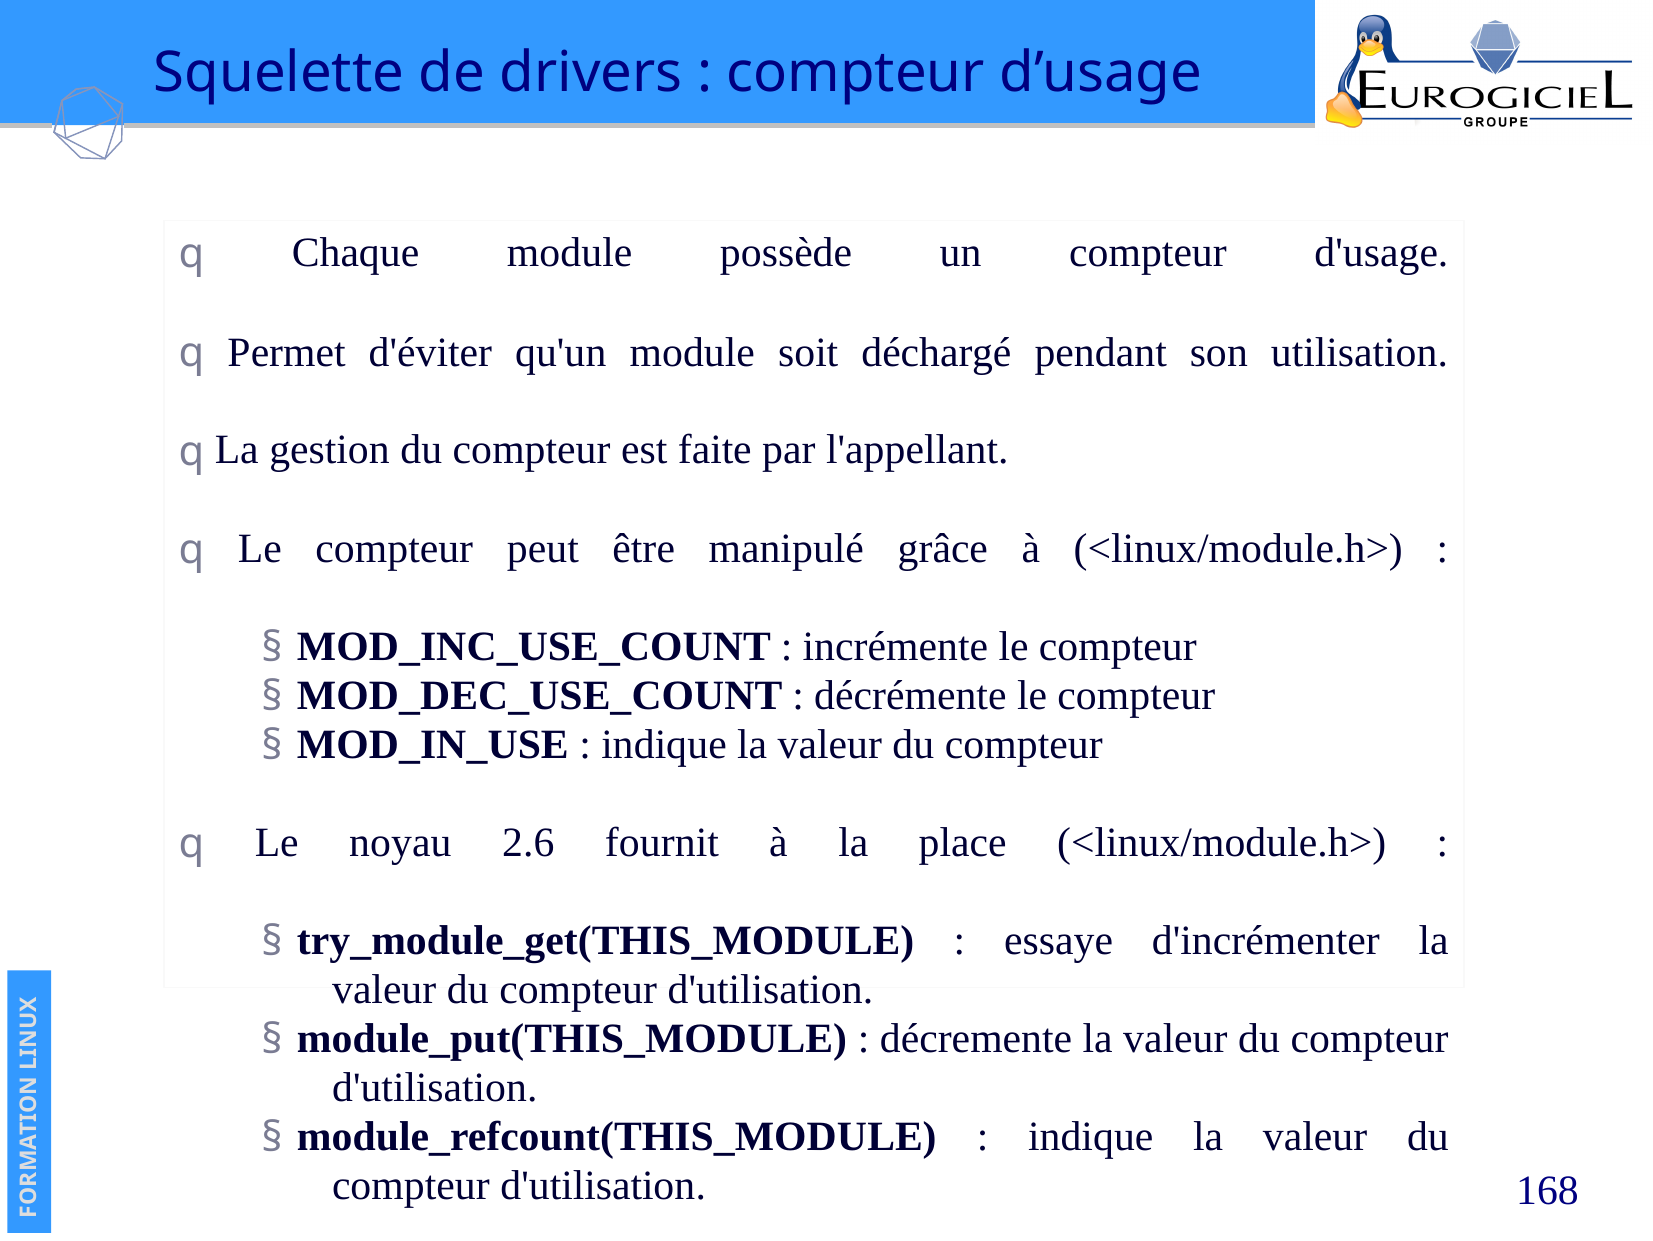

# Squelette de drivers : compteur d’usage
 Chaque module possède un compteur d'usage.
 Permet d'éviter qu'un module soit déchargé pendant son utilisation.
 La gestion du compteur est faite par l'appellant.
 Le compteur peut être manipulé grâce à (<linux/module.h>) :
MOD_INC_USE_COUNT : incrémente le compteur
MOD_DEC_USE_COUNT : décrémente le compteur
MOD_IN_USE : indique la valeur du compteur
 Le noyau 2.6 fournit à la place (<linux/module.h>) :
try_module_get(THIS_MODULE) : essaye d'incrémenter la valeur du compteur d'utilisation.
module_put(THIS_MODULE) : décremente la valeur du compteur d'utilisation.
module_refcount(THIS_MODULE) : indique la valeur du compteur d'utilisation.